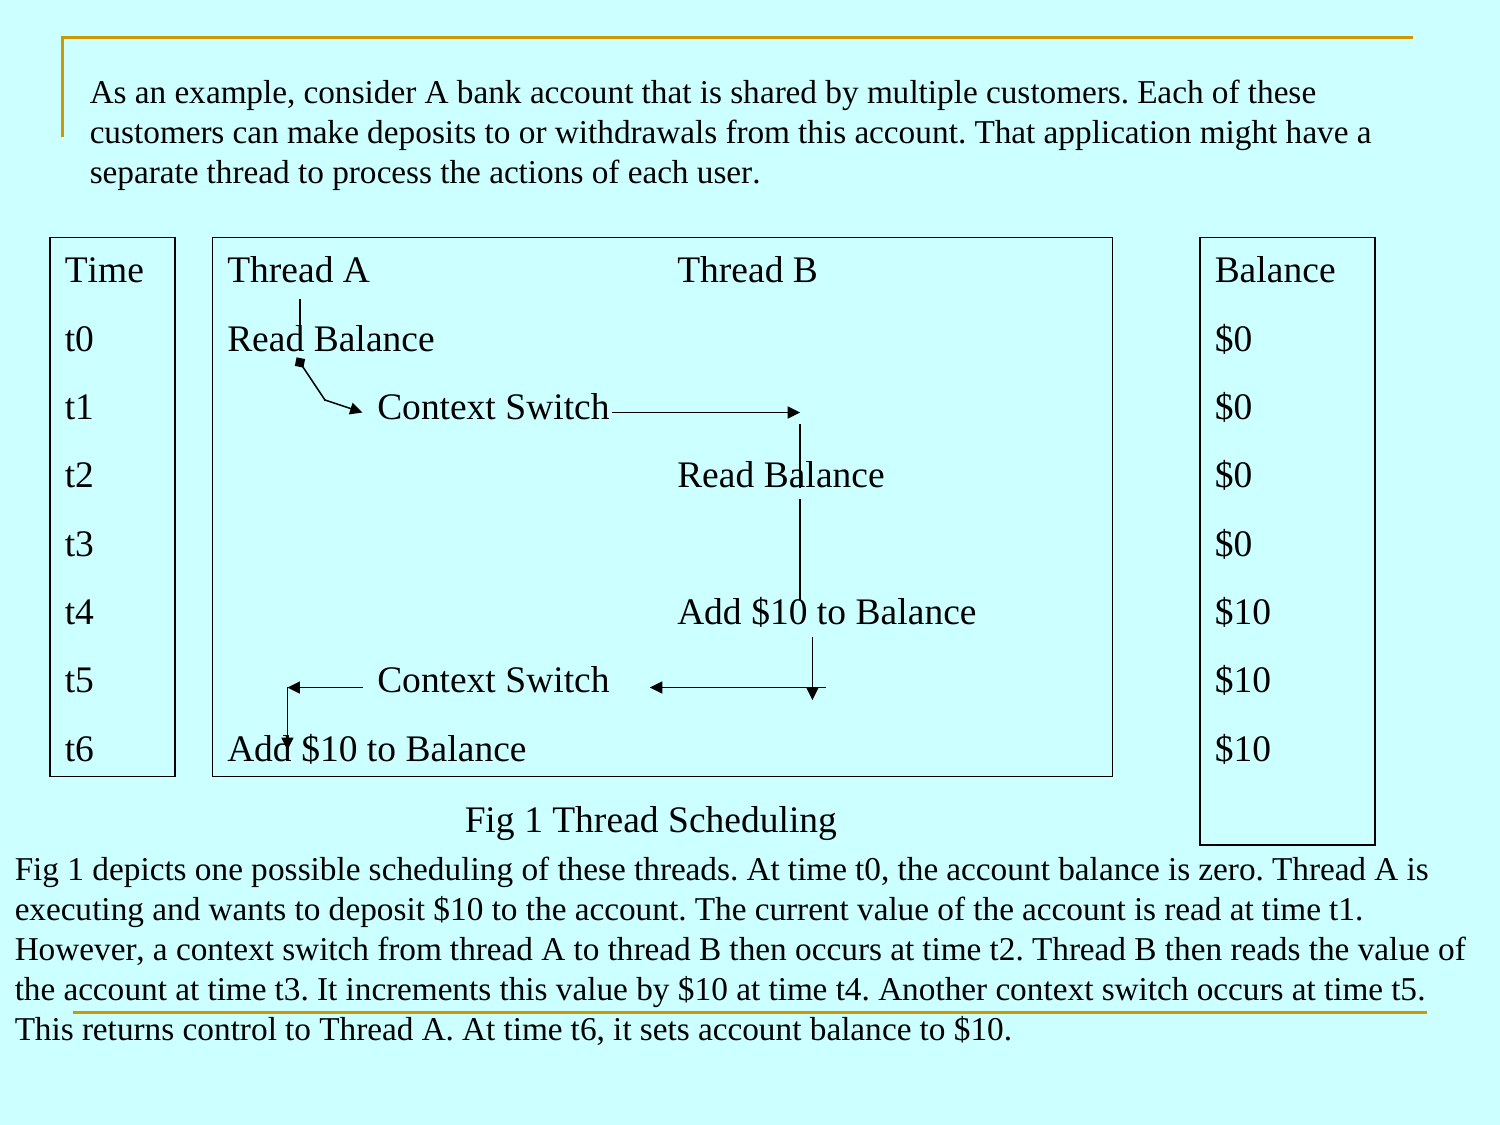

As an example, consider A bank account that is shared by multiple customers. Each of these customers can make deposits to or withdrawals from this account. That application might have a separate thread to process the actions of each user.
Time
t0
t1
t2
t3
t4
t5
t6
Thread A			Thread B
Read Balance
	Context Switch
			Read Balance
			Add $10 to Balance
	Context Switch
Add $10 to Balance
Balance
$0
$0
$0
$0
$10
$10
$10
Fig 1 Thread Scheduling
Fig 1 depicts one possible scheduling of these threads. At time t0, the account balance is zero. Thread A is executing and wants to deposit $10 to the account. The current value of the account is read at time t1. However, a context switch from thread A to thread B then occurs at time t2. Thread B then reads the value of the account at time t3. It increments this value by $10 at time t4. Another context switch occurs at time t5. This returns control to Thread A. At time t6, it sets account balance to $10.